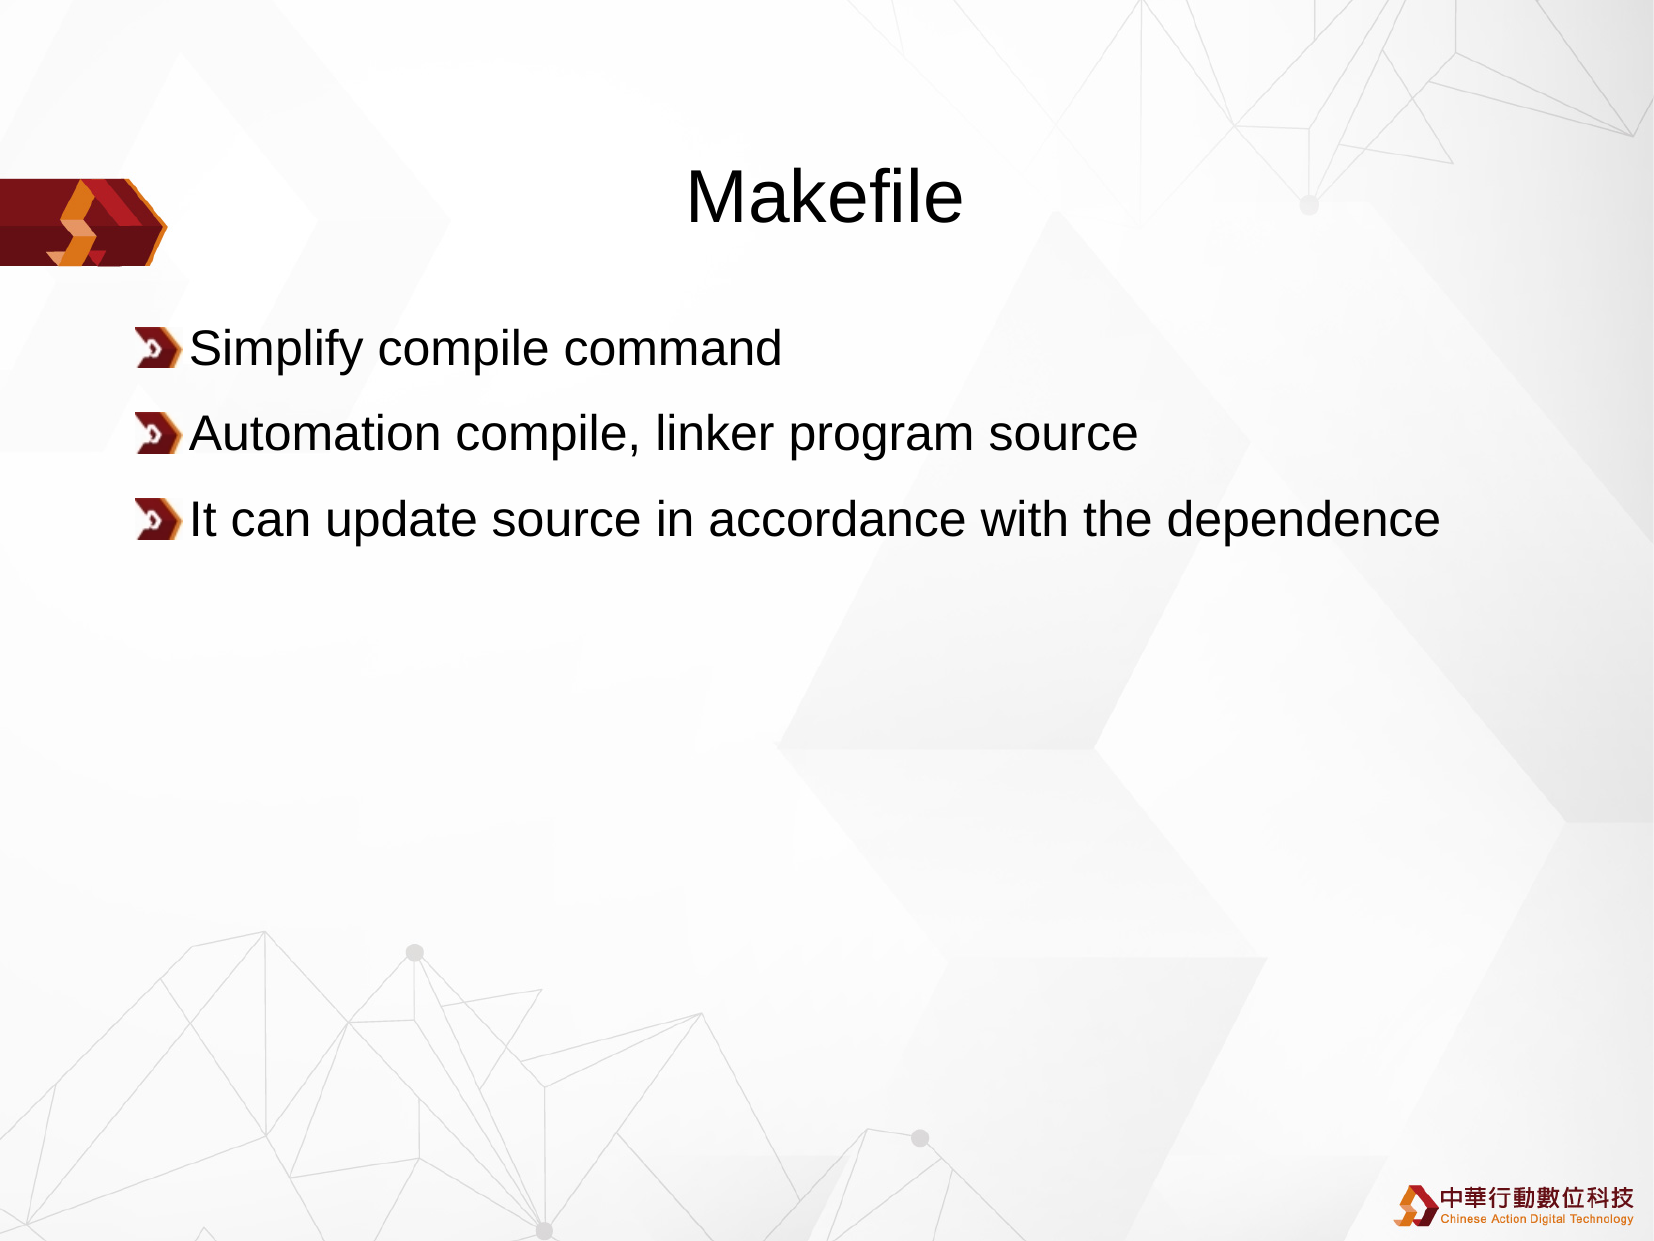

# Makefile
Simplify compile command
Automation compile, linker program source
It can update source in accordance with the dependence